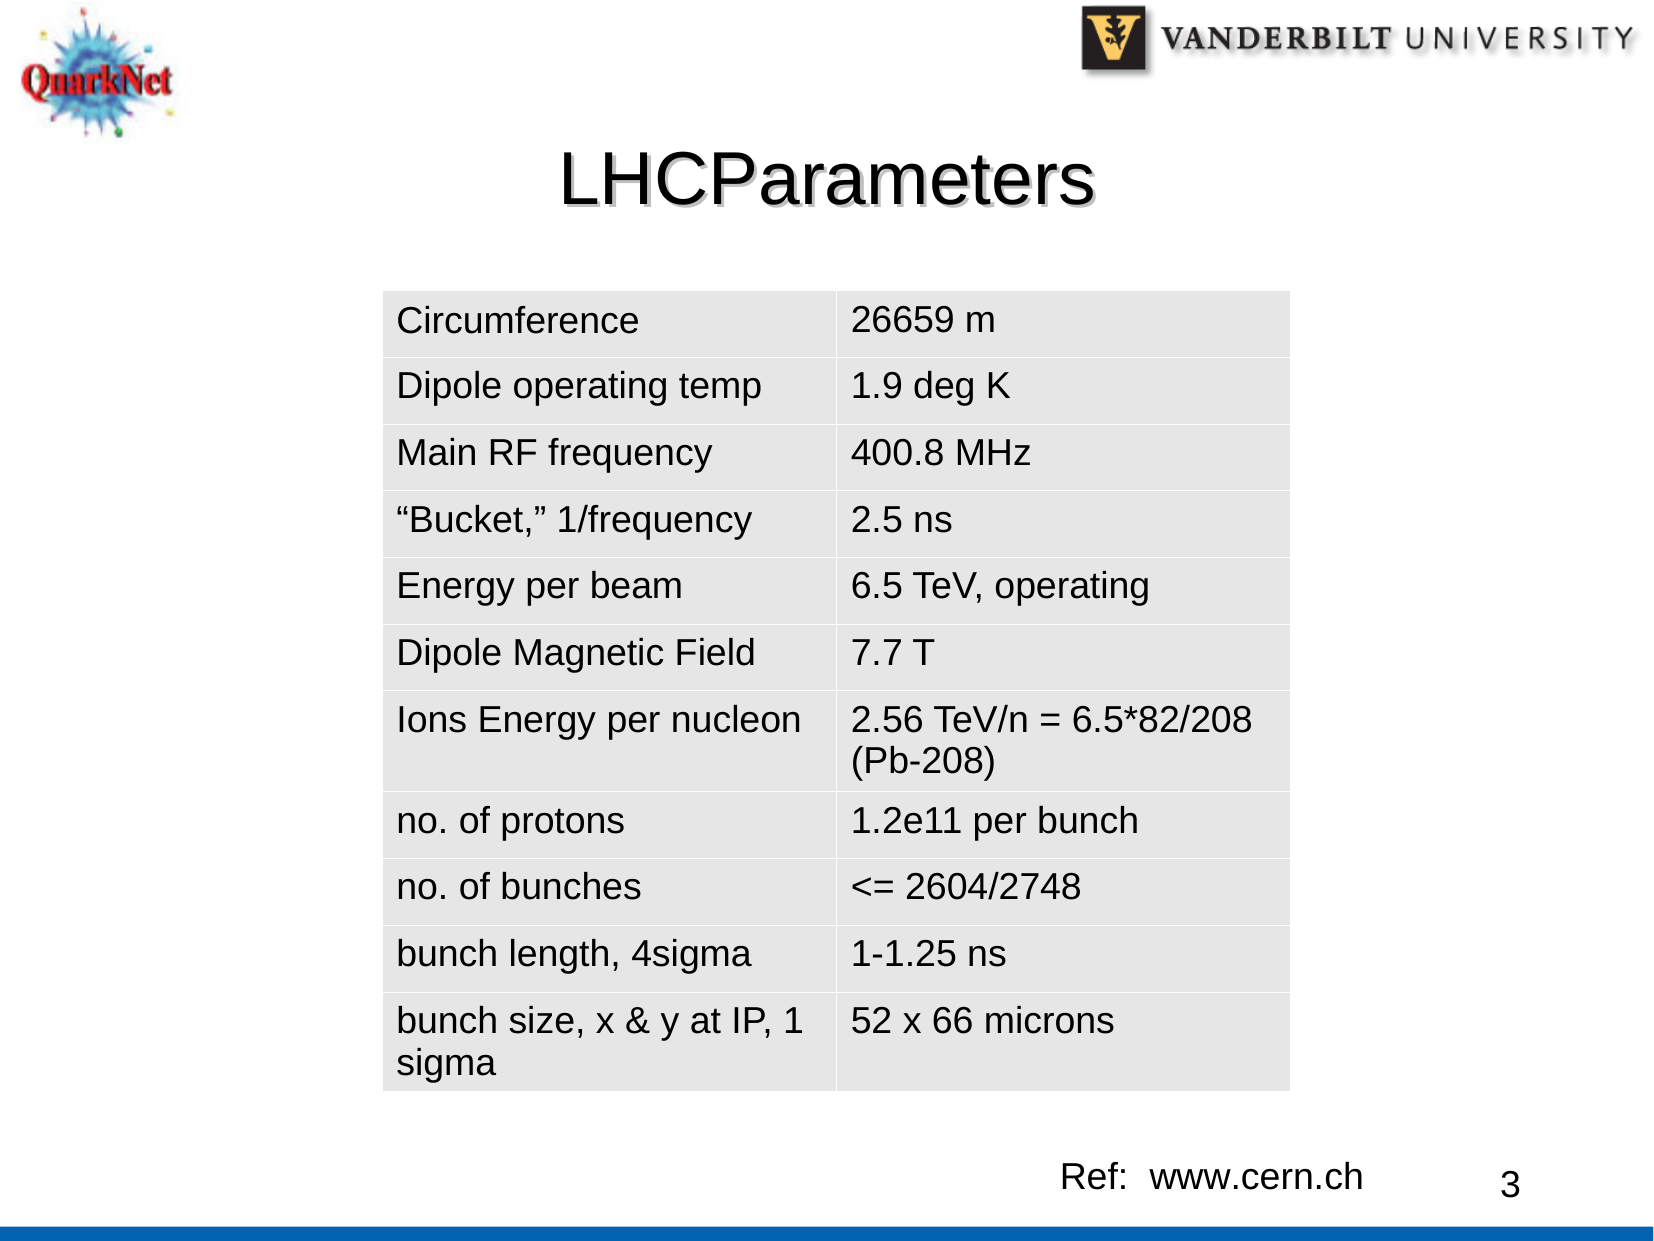

# LHCParameters
| Circumference | 26659 m |
| --- | --- |
| Dipole operating temp | 1.9 deg K |
| Main RF frequency | 400.8 MHz |
| “Bucket,” 1/frequency | 2.5 ns |
| Energy per beam | 6.5 TeV, operating |
| Dipole Magnetic Field | 7.7 T |
| Ions Energy per nucleon | 2.56 TeV/n = 6.5\*82/208 (Pb-208) |
| no. of protons | 1.2e11 per bunch |
| no. of bunches | <= 2604/2748 |
| bunch length, 4sigma | 1-1.25 ns |
| bunch size, x & y at IP, 1 sigma | 52 x 66 microns |
Ref: www.cern.ch
3